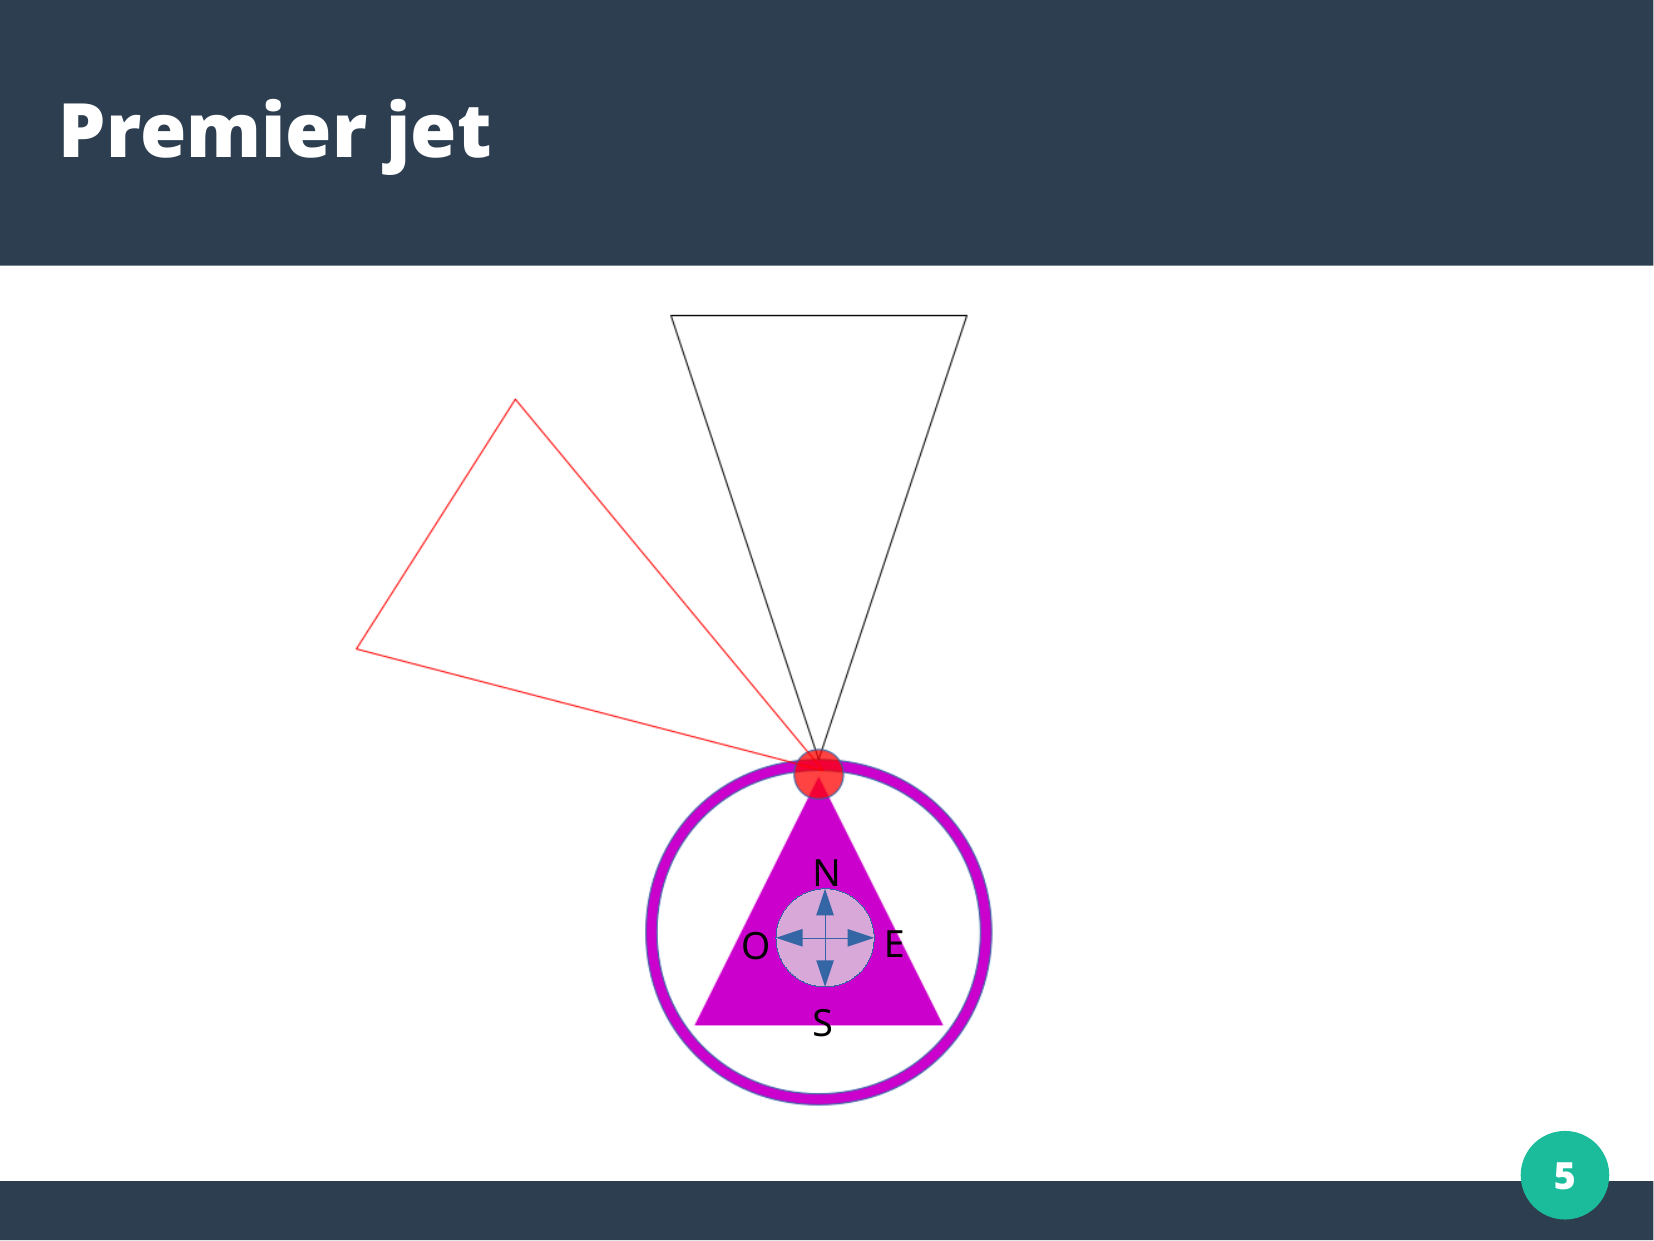

# Premier jet
N
E
O
S
5